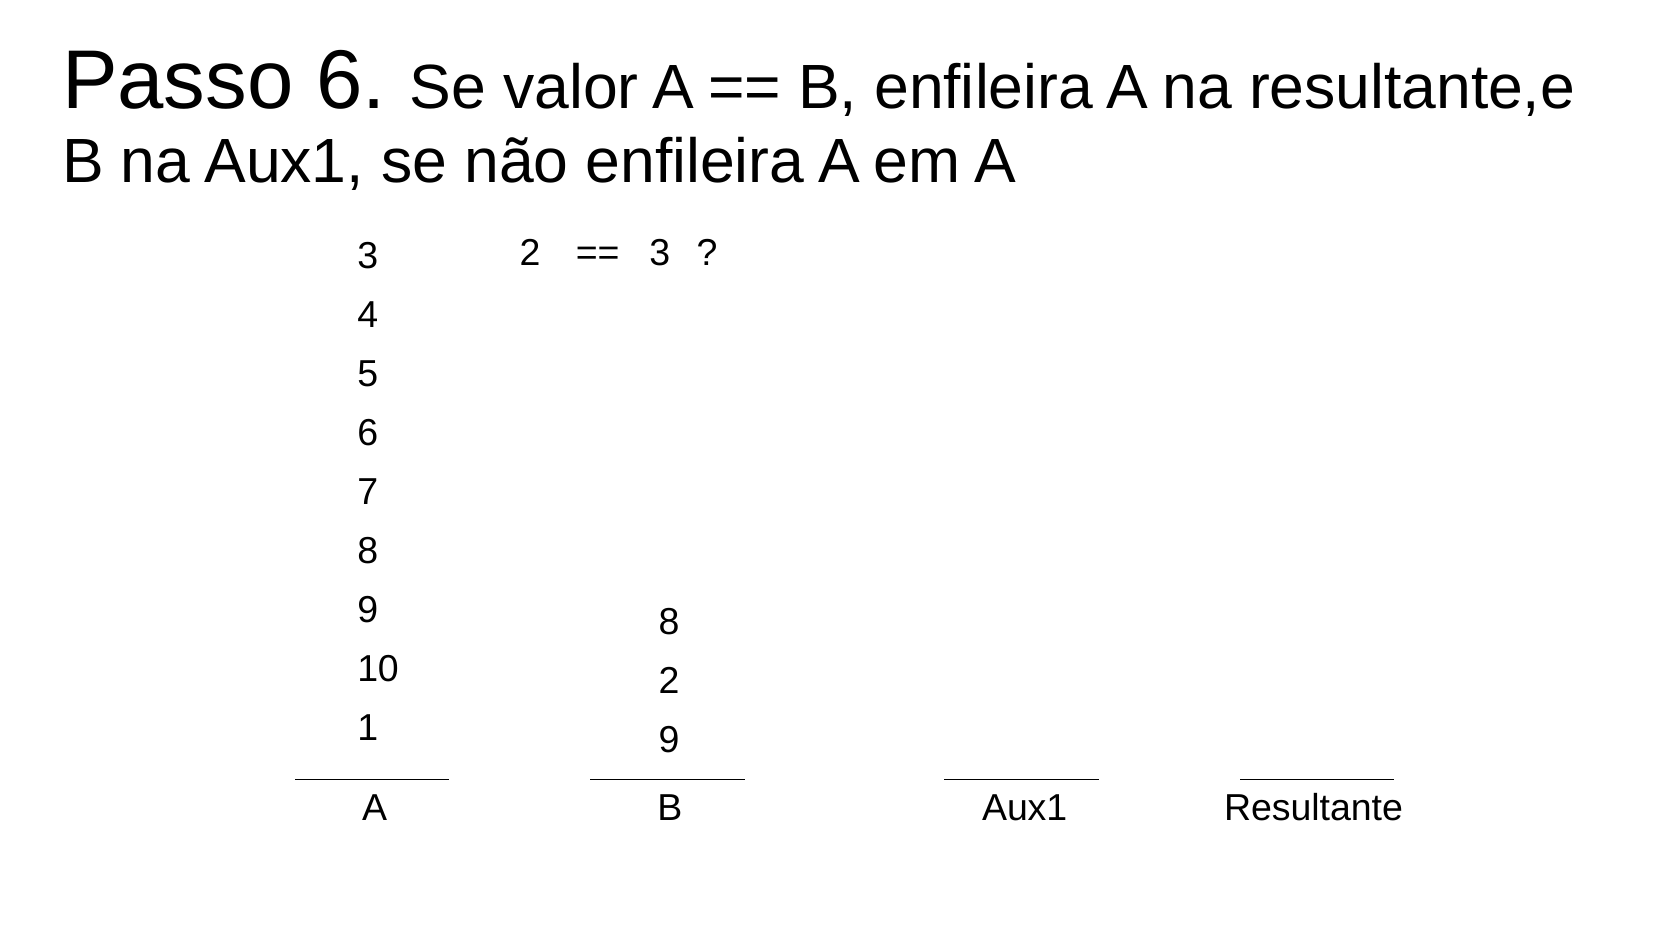

Passo 6. Se valor A == B, enfileira A na resultante,e B na Aux1, se não enfileira A em A
2
==
3
?
3
4
5
6
7
8
9
8
10
2
1
9
A
B
Aux1
Resultante